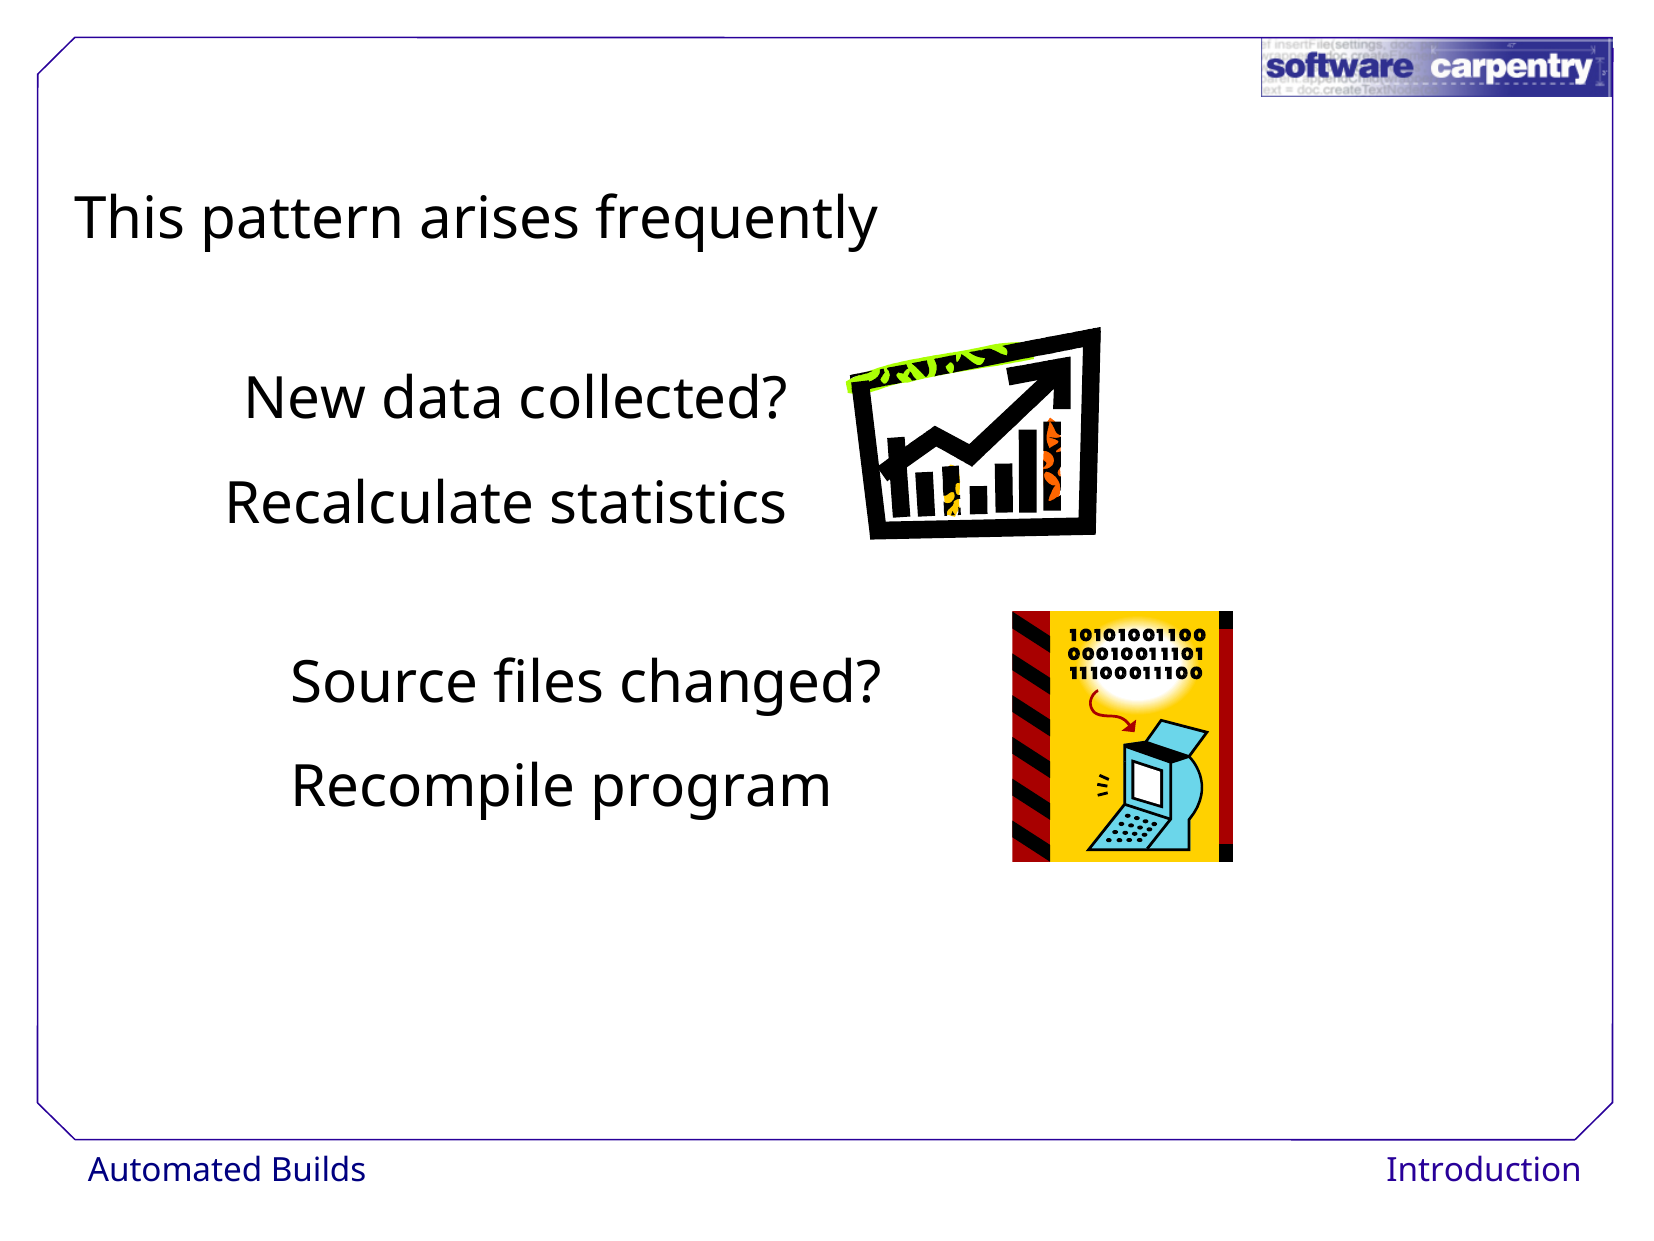

This pattern arises frequently
New data collected?
Recalculate statistics
Source files changed?
Recompile program